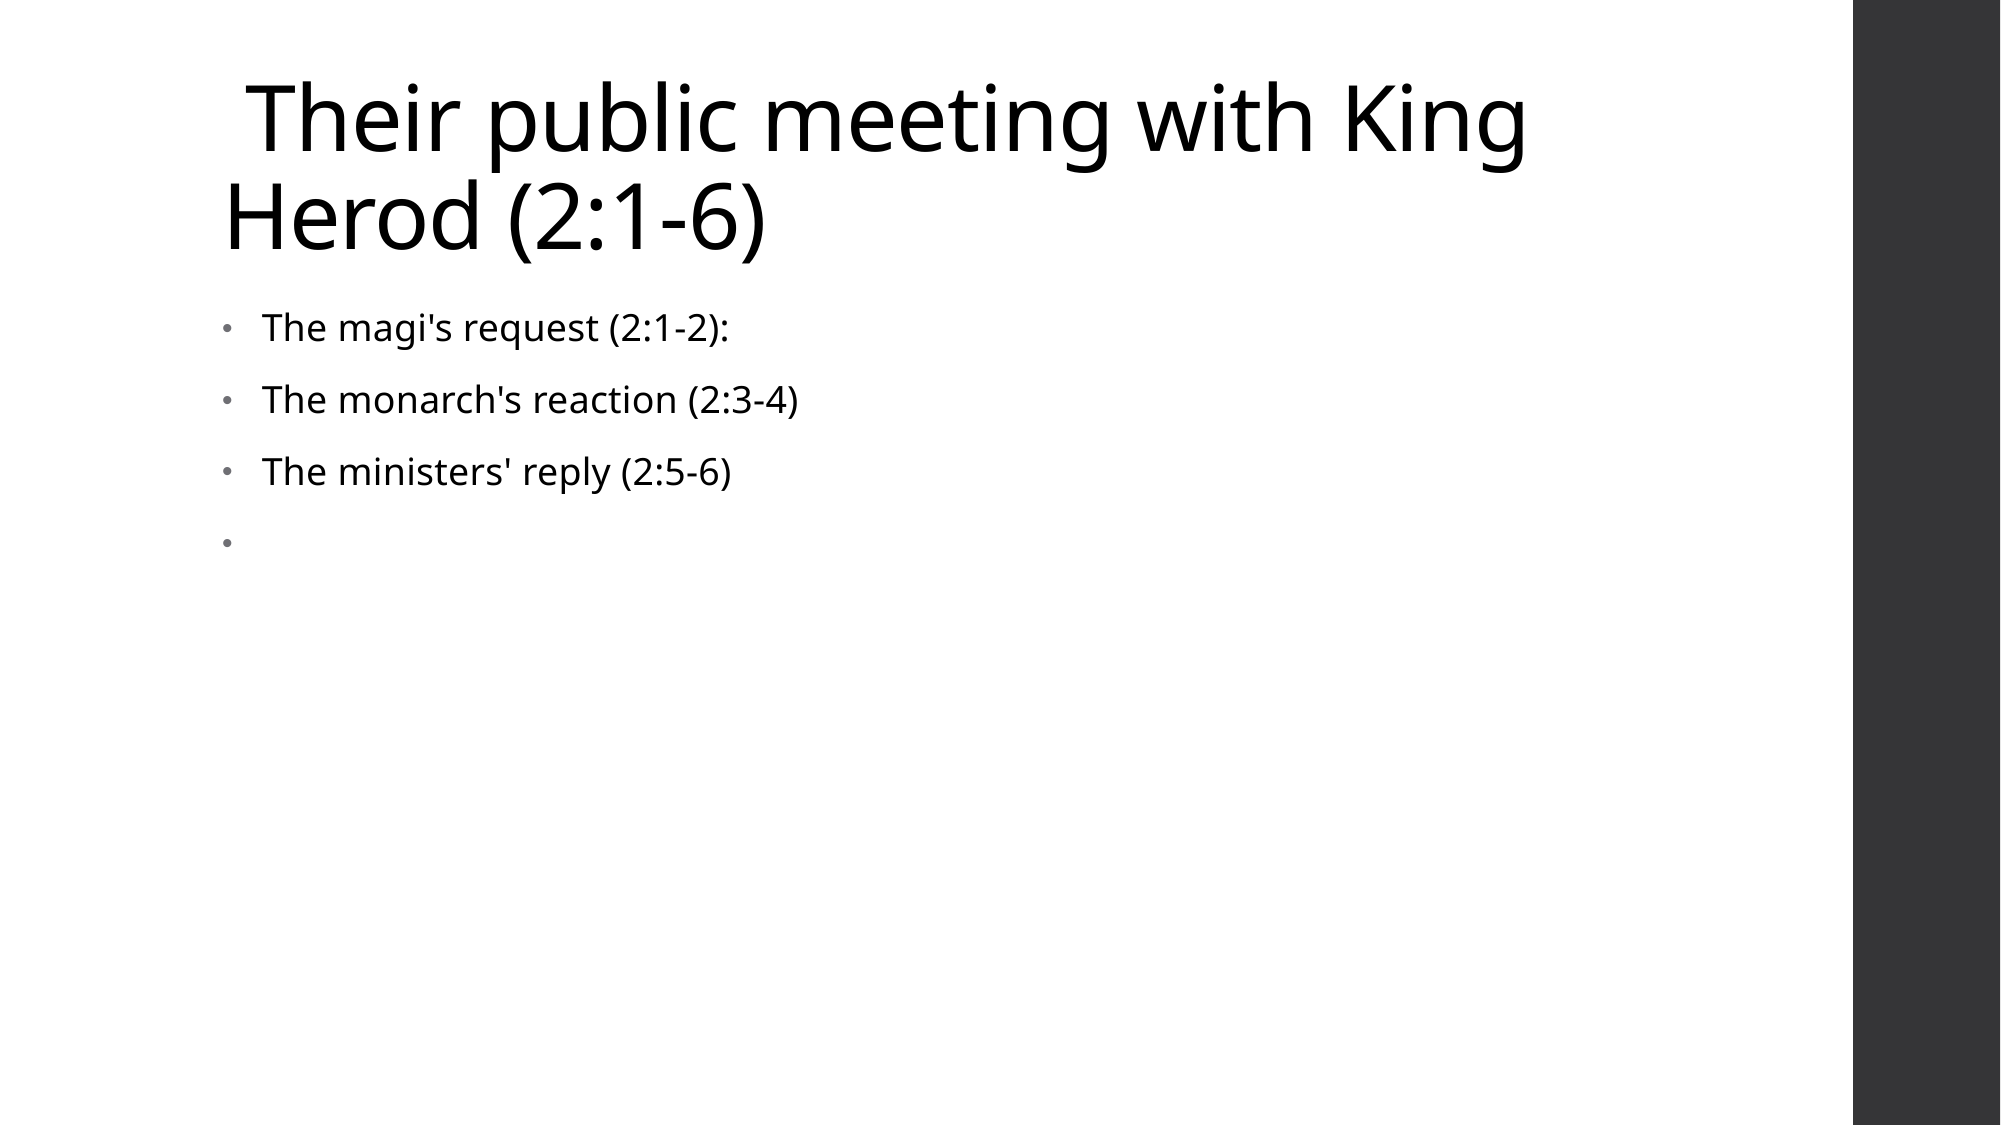

# Their public meeting with King Herod (2:1-6)
 The magi's request (2:1-2):
 The monarch's reaction (2:3-4)
 The ministers' reply (2:5-6)